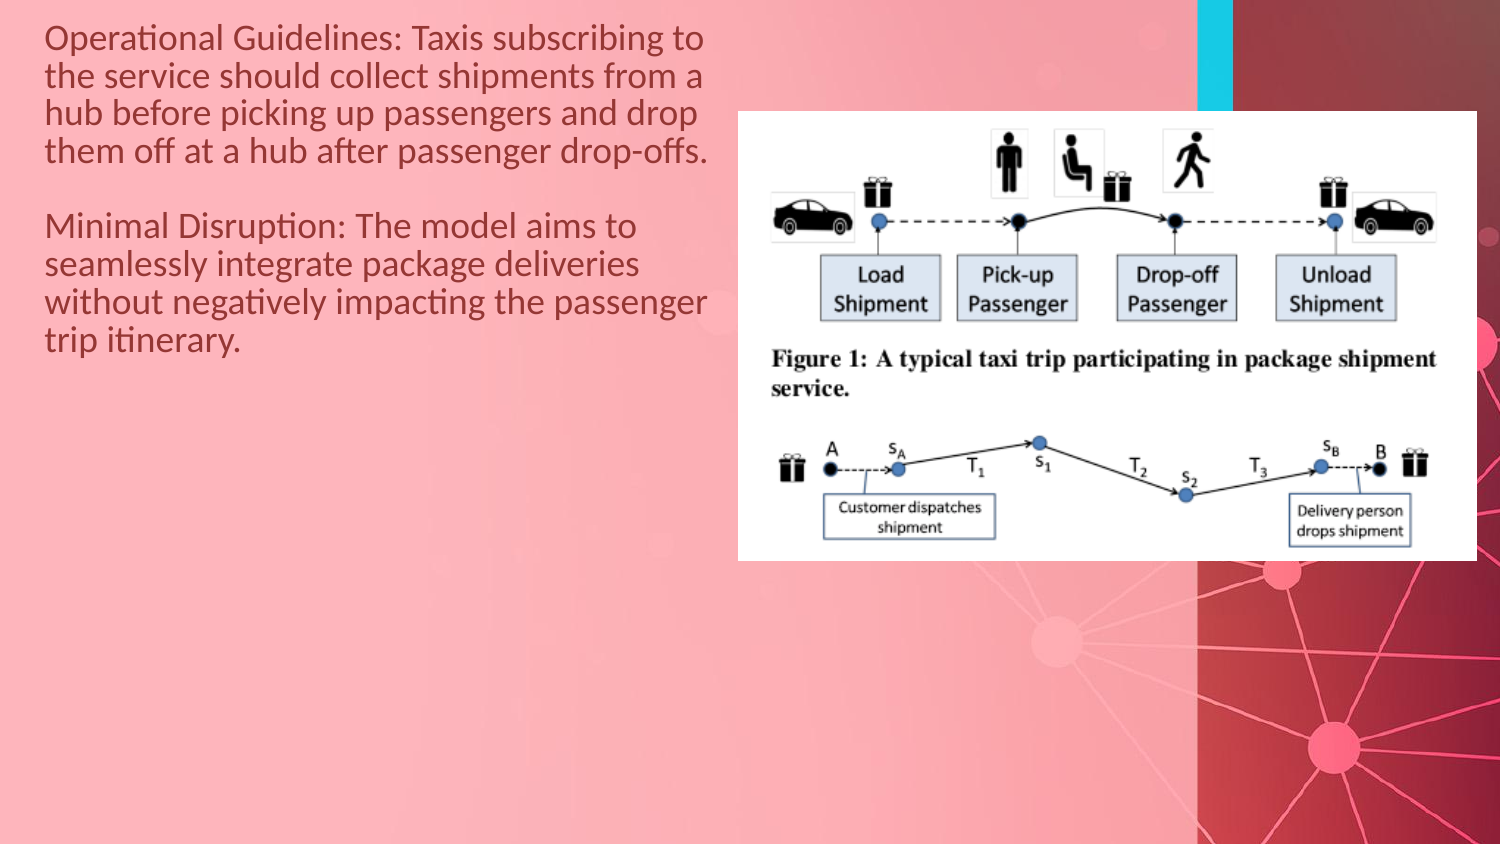

# Operational Guidelines: Taxis subscribing to the service should collect shipments from a hub before picking up passengers and drop them off at a hub after passenger drop-offs.
Minimal Disruption: The model aims to seamlessly integrate package deliveries without negatively impacting the passenger trip itinerary.